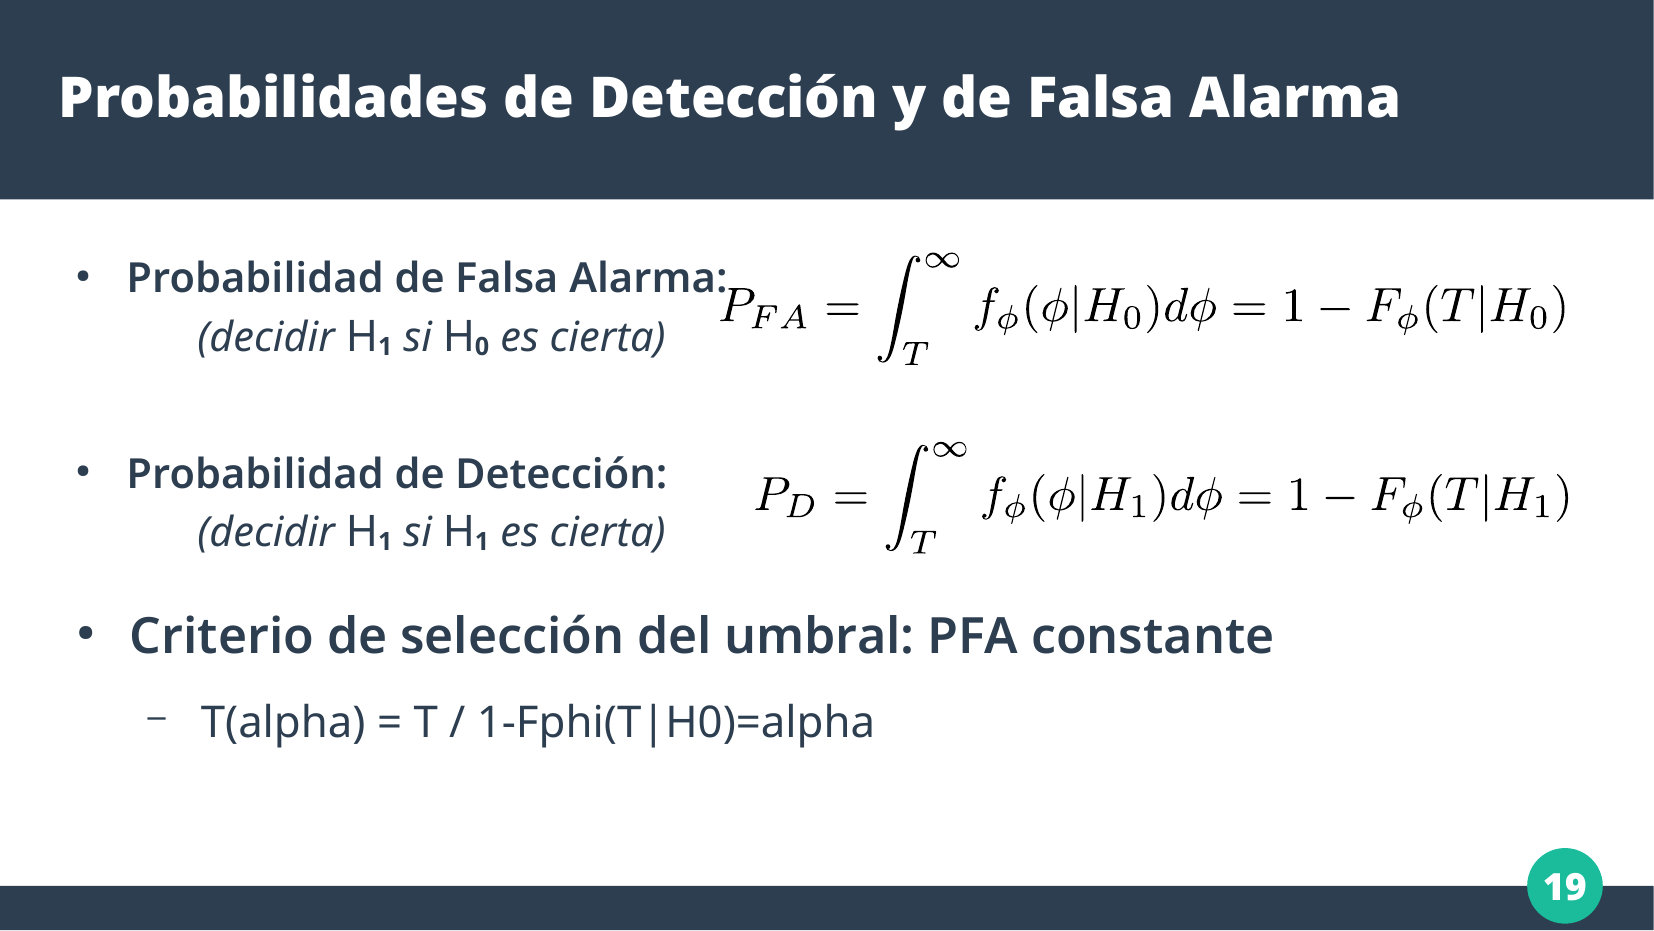

# Probabilidades de Detección y de Falsa Alarma
Probabilidad de Falsa Alarma:
	(decidir H1 si H0 es cierta)
Probabilidad de Detección:
	(decidir H1 si H1 es cierta)
Criterio de selección del umbral: PFA constante
T(alpha) = T / 1-Fphi(T|H0)=alpha